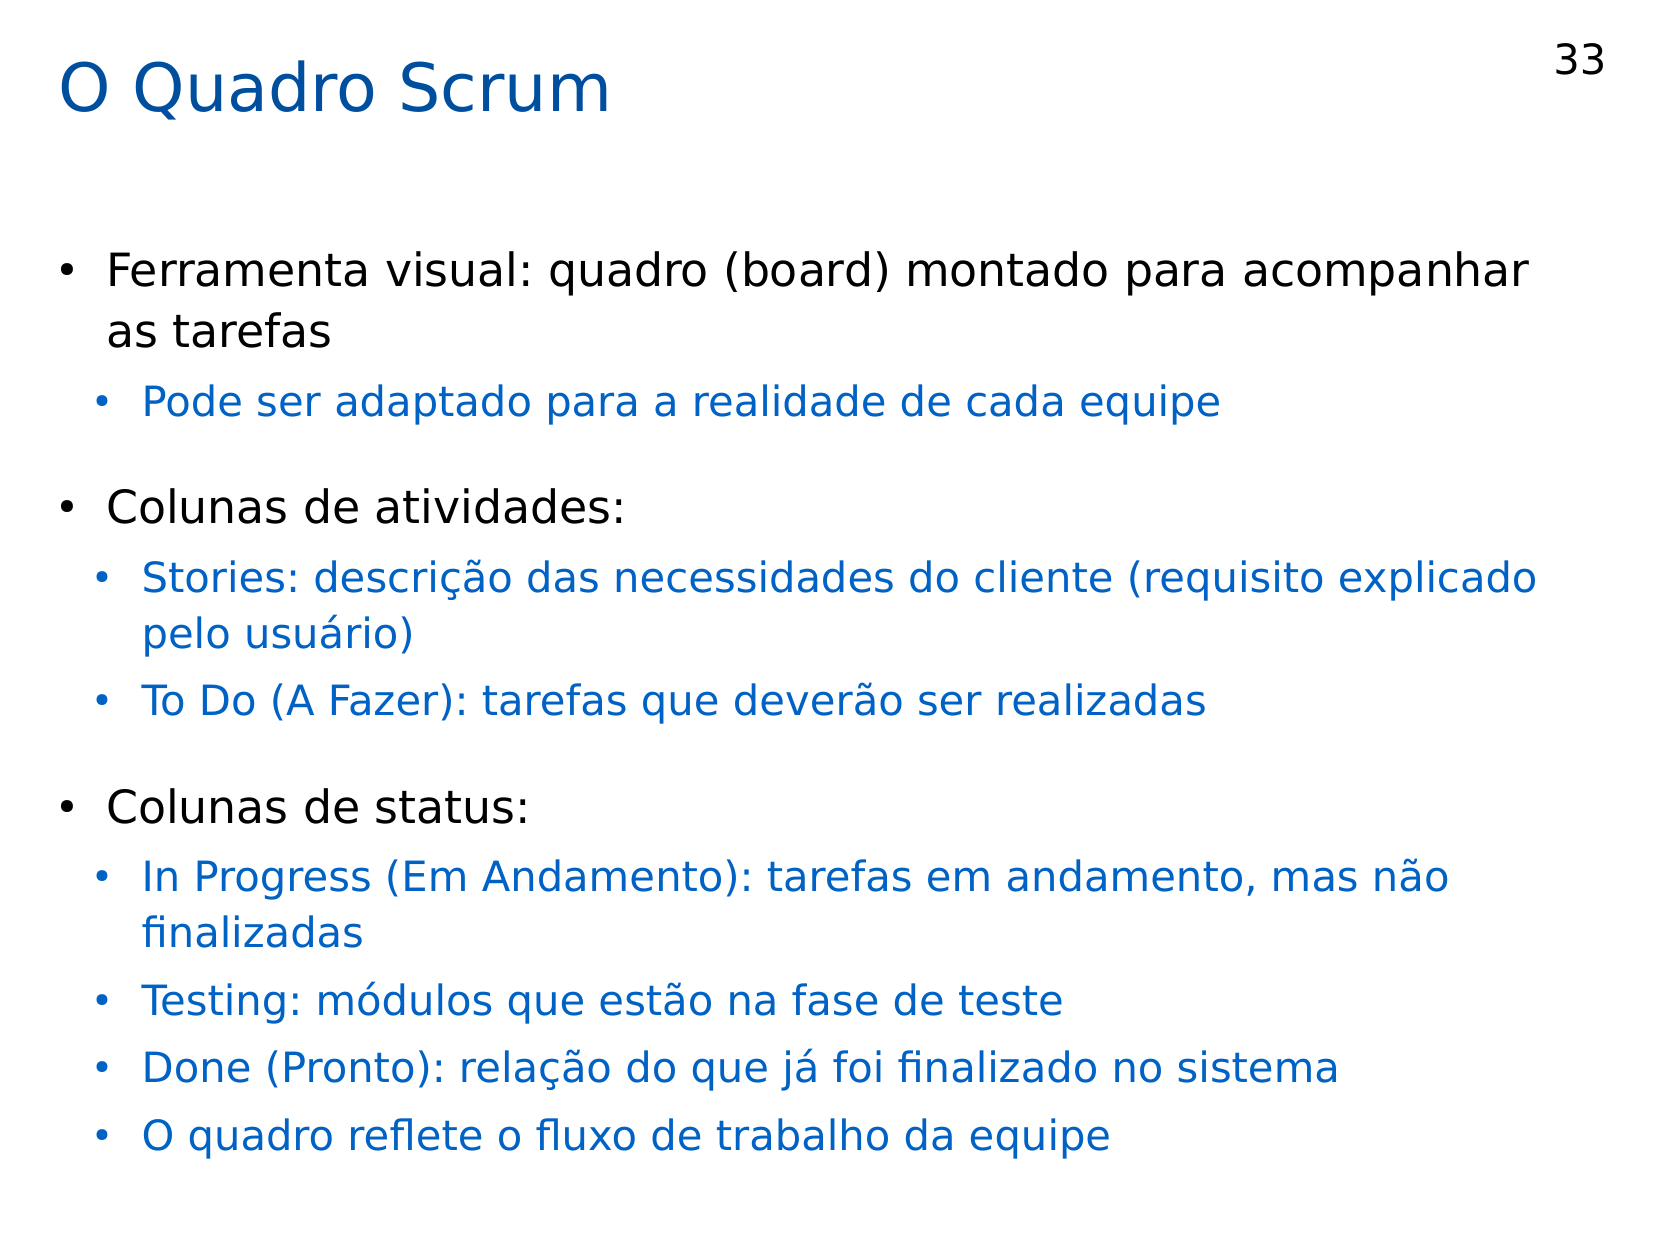

# O Quadro Scrum
33
Ferramenta visual: quadro (board) montado para acompanhar as tarefas
Pode ser adaptado para a realidade de cada equipe
Colunas de atividades:
Stories: descrição das necessidades do cliente (requisito explicado pelo usuário)
To Do (A Fazer): tarefas que deverão ser realizadas
Colunas de status:
In Progress (Em Andamento): tarefas em andamento, mas não finalizadas
Testing: módulos que estão na fase de teste
Done (Pronto): relação do que já foi finalizado no sistema
O quadro reflete o fluxo de trabalho da equipe